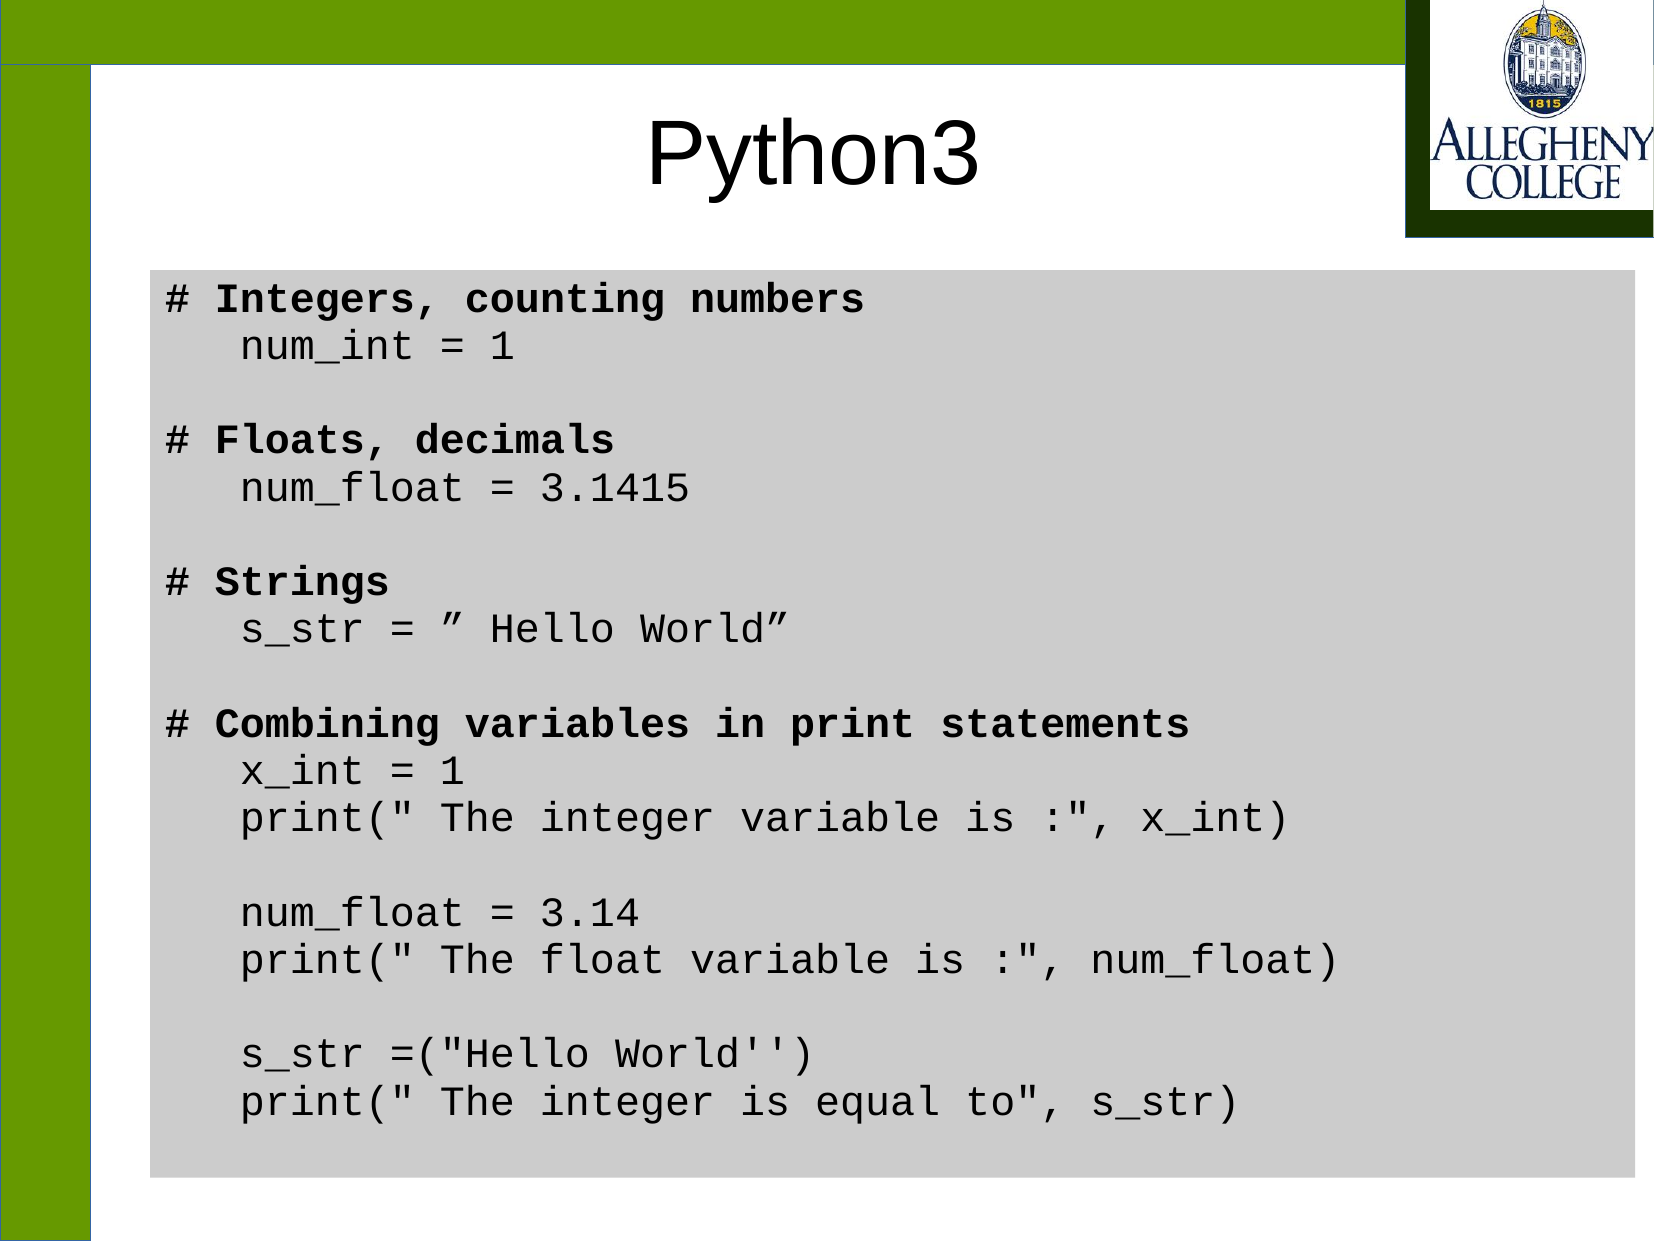

# Python3
# Integers, counting numbers
	num_int = 1
# Floats, decimals
	num_float = 3.1415
# Strings
	s_str = ” Hello World”
# Combining variables in print statements
	x_int = 1
	print(" The integer variable is :", x_int)
	num_float = 3.14
	print(" The float variable is :", num_float)
	s_str =("Hello World'')
	print(" The integer is equal to", s_str)